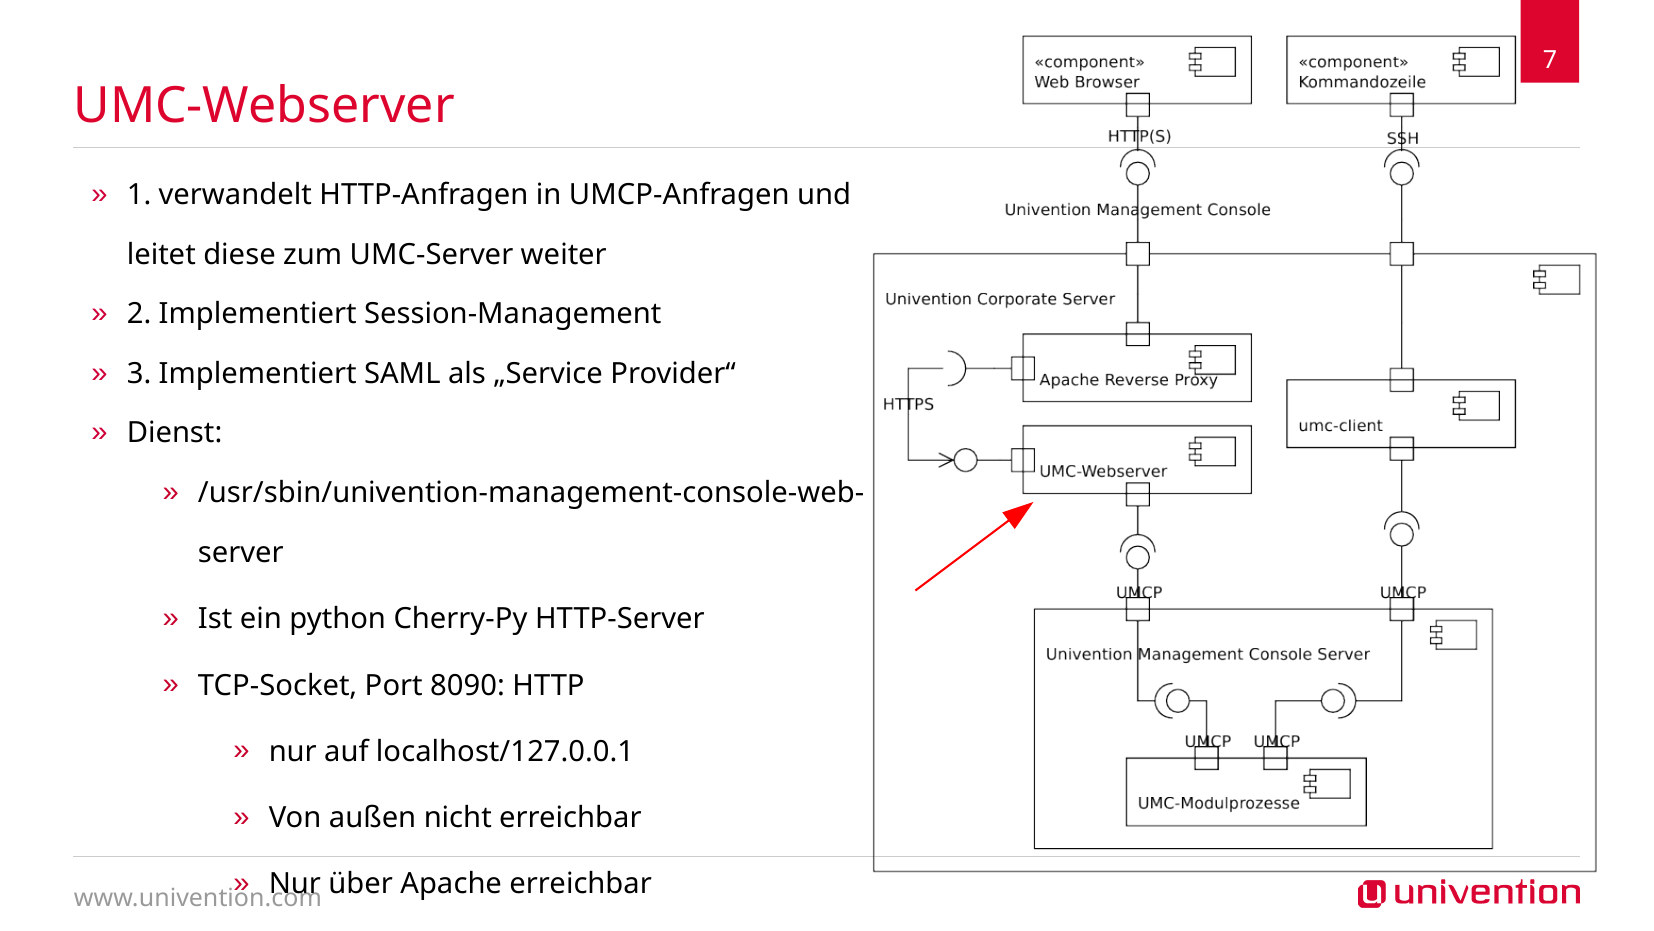

# UMC-Webserver
1. verwandelt HTTP-Anfragen in UMCP-Anfragen und leitet diese zum UMC-Server weiter
2. Implementiert Session-Management
3. Implementiert SAML als „Service Provider“
Dienst:
/usr/sbin/univention-management-console-web-server
Ist ein python Cherry-Py HTTP-Server
TCP-Socket, Port 8090: HTTP
nur auf localhost/127.0.0.1
Von außen nicht erreichbar
Nur über Apache erreichbar